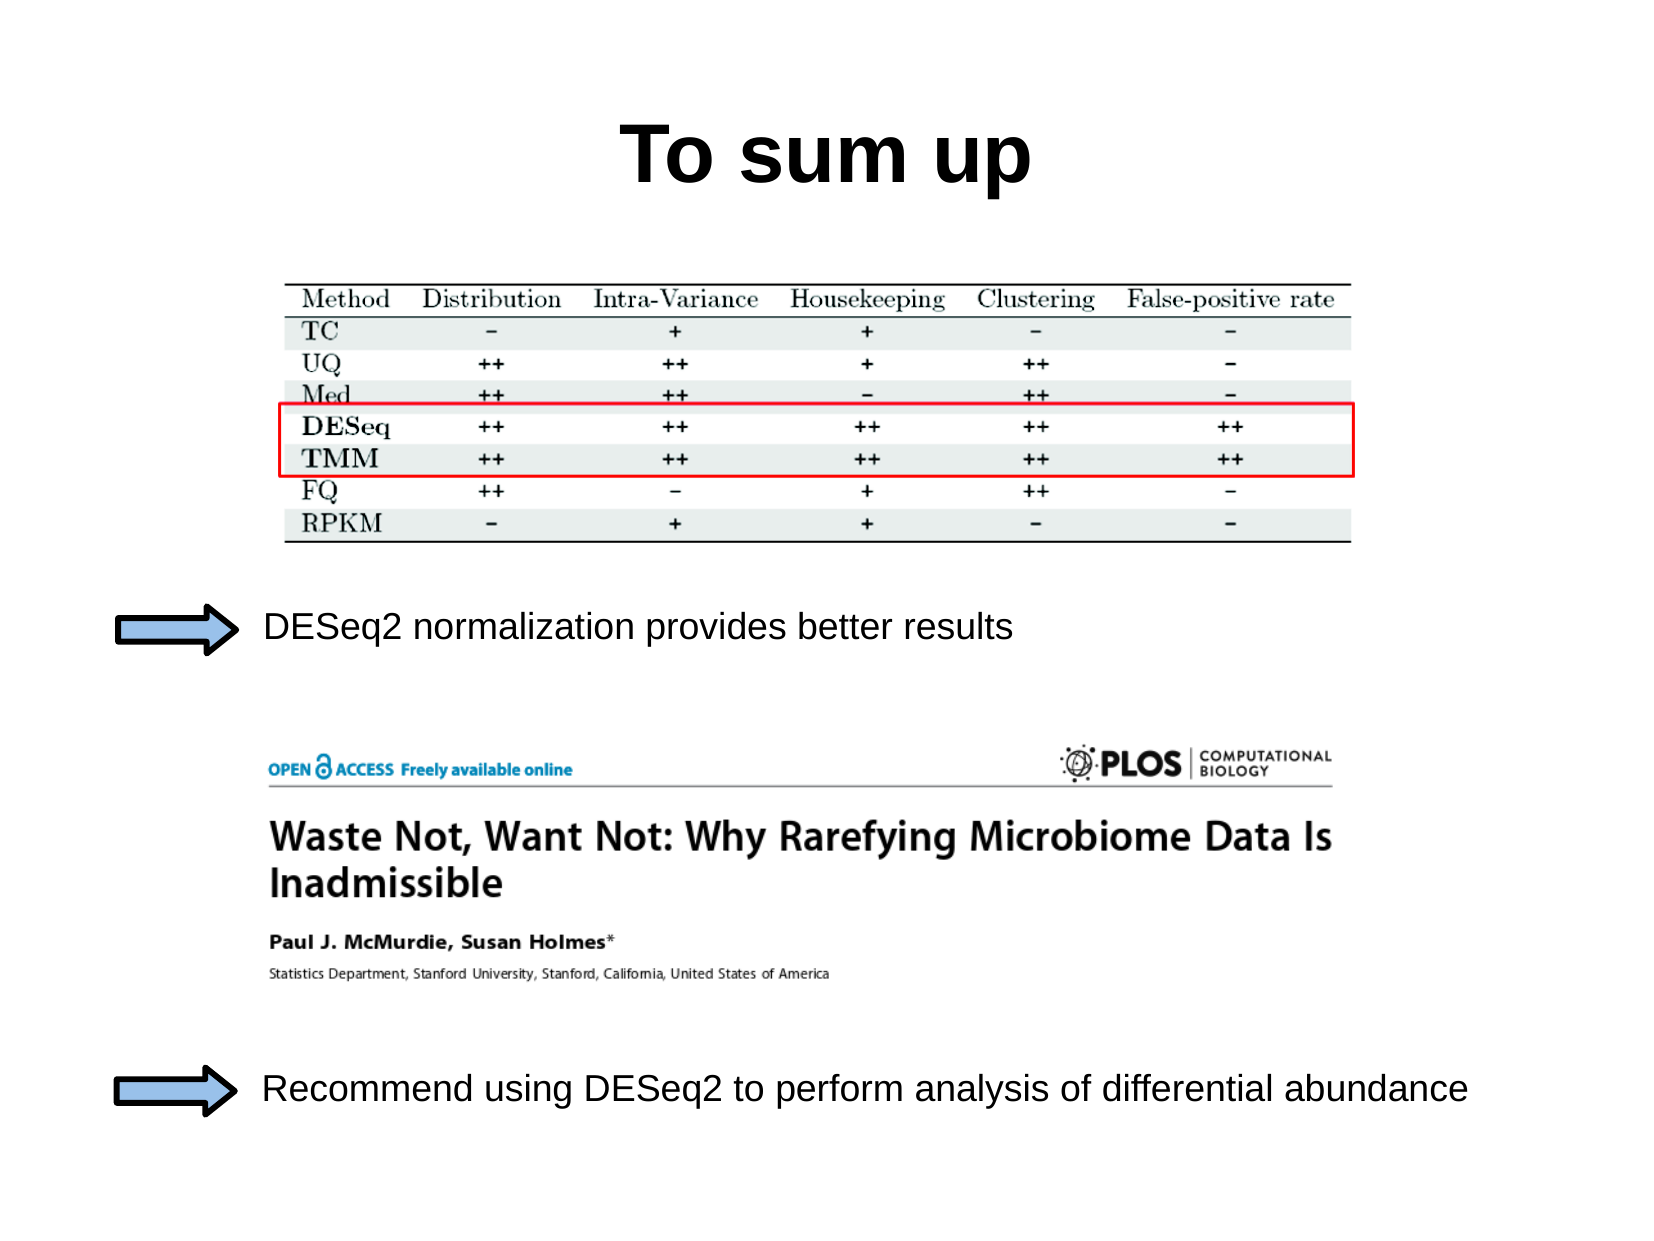

To sum up
DESeq2 normalization provides better results
Recommend using DESeq2 to perform analysis of differential abundance